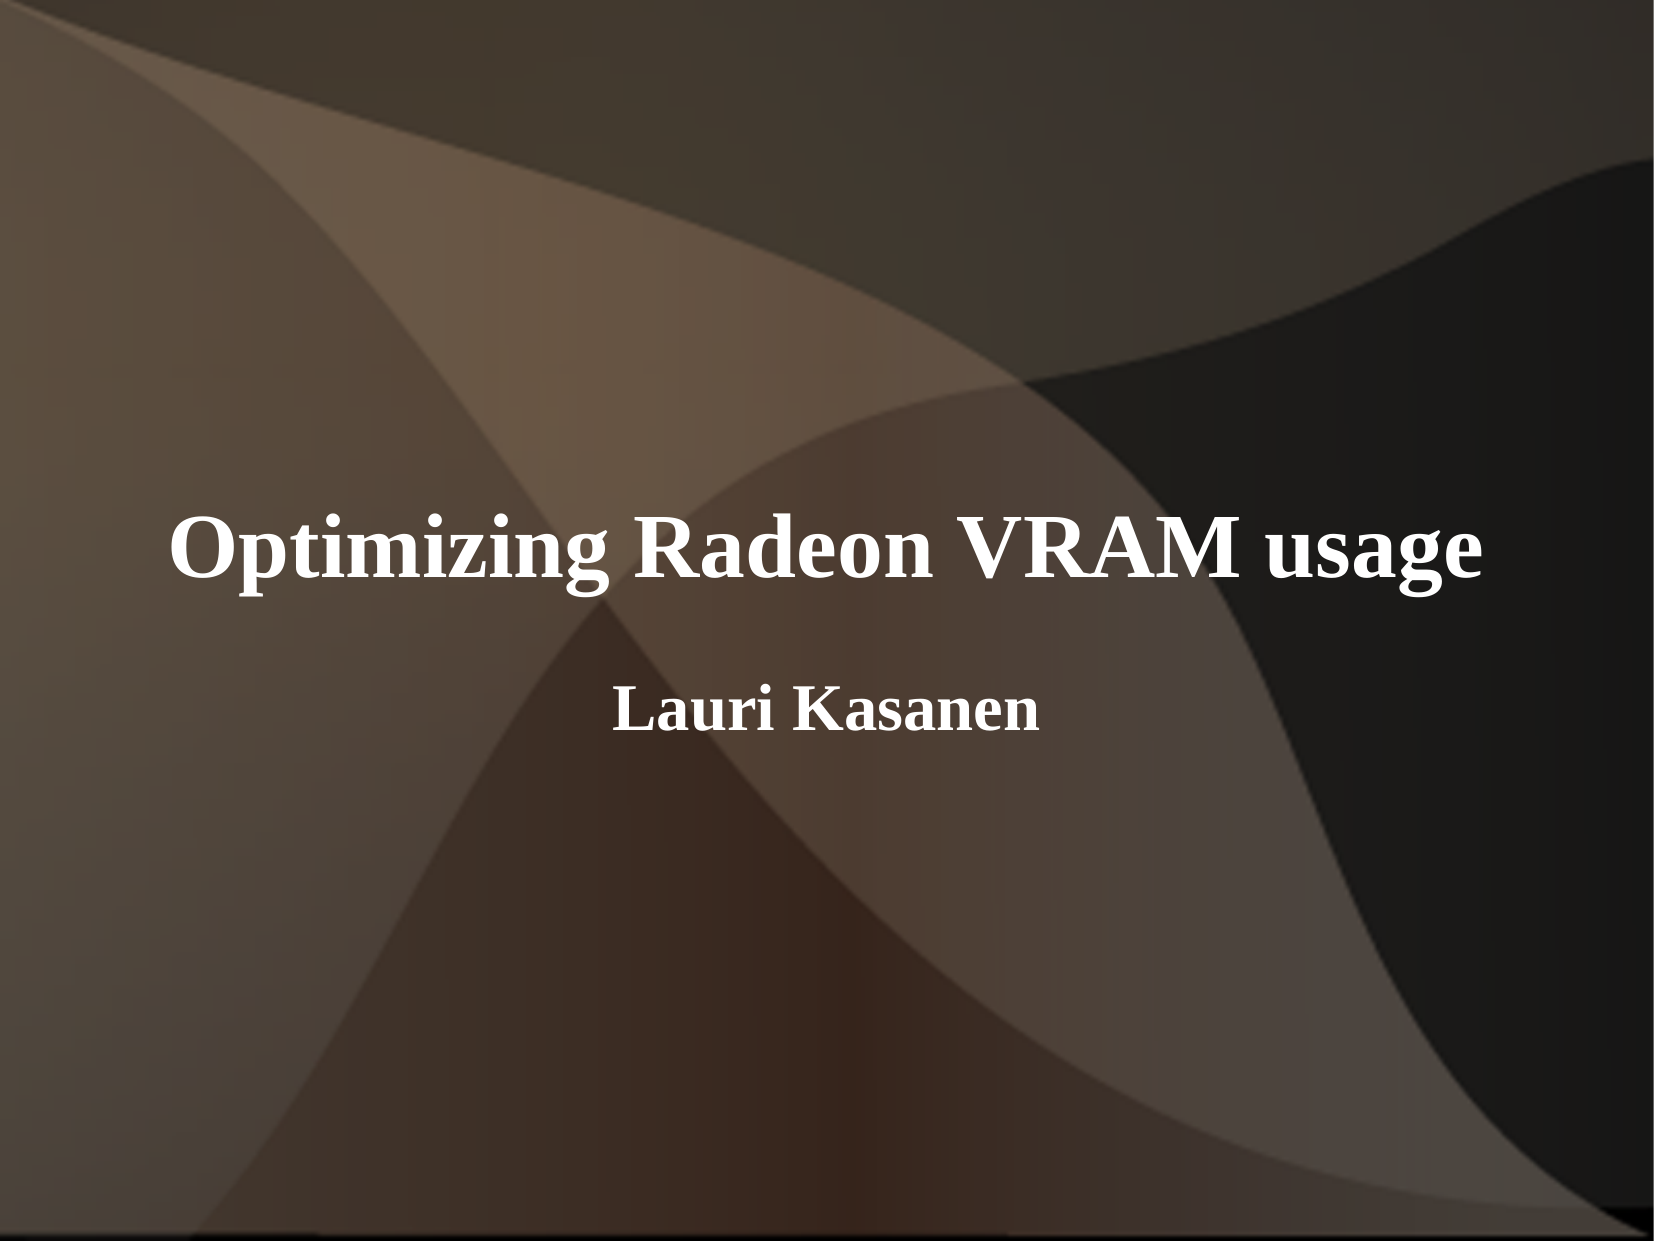

# Optimizing Radeon VRAM usage Lauri Kasanen